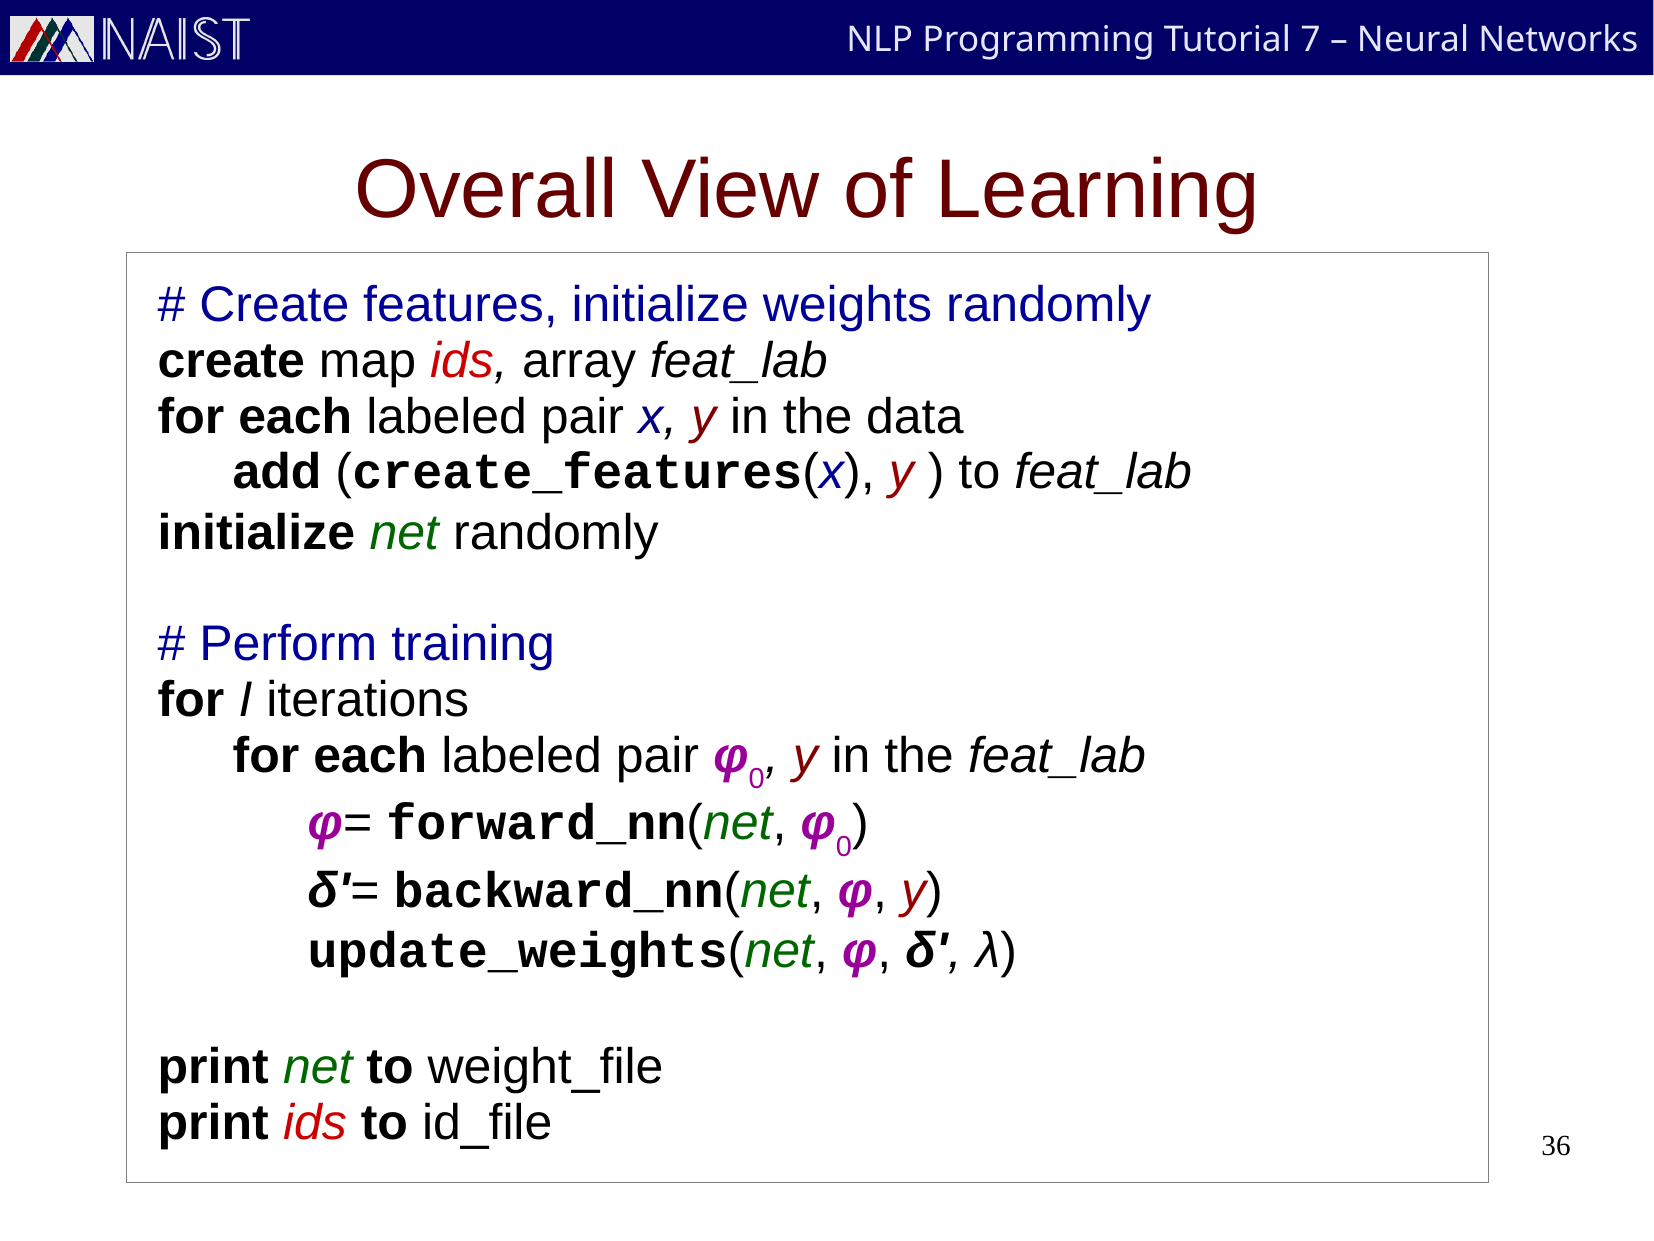

# Overall View of Learning
# Create features, initialize weights randomly create map ids, array feat_lab for each labeled pair x, y in the data add (create_features(x), y ) to feat_lab initialize net randomly # Perform training for I iterations for each labeled pair φ0, y in the feat_lab φ= forward_nn(net, φ0) δ'= backward_nn(net, φ, y) update_weights(net, φ, δ', λ) print net to weight_file print ids to id_file
36